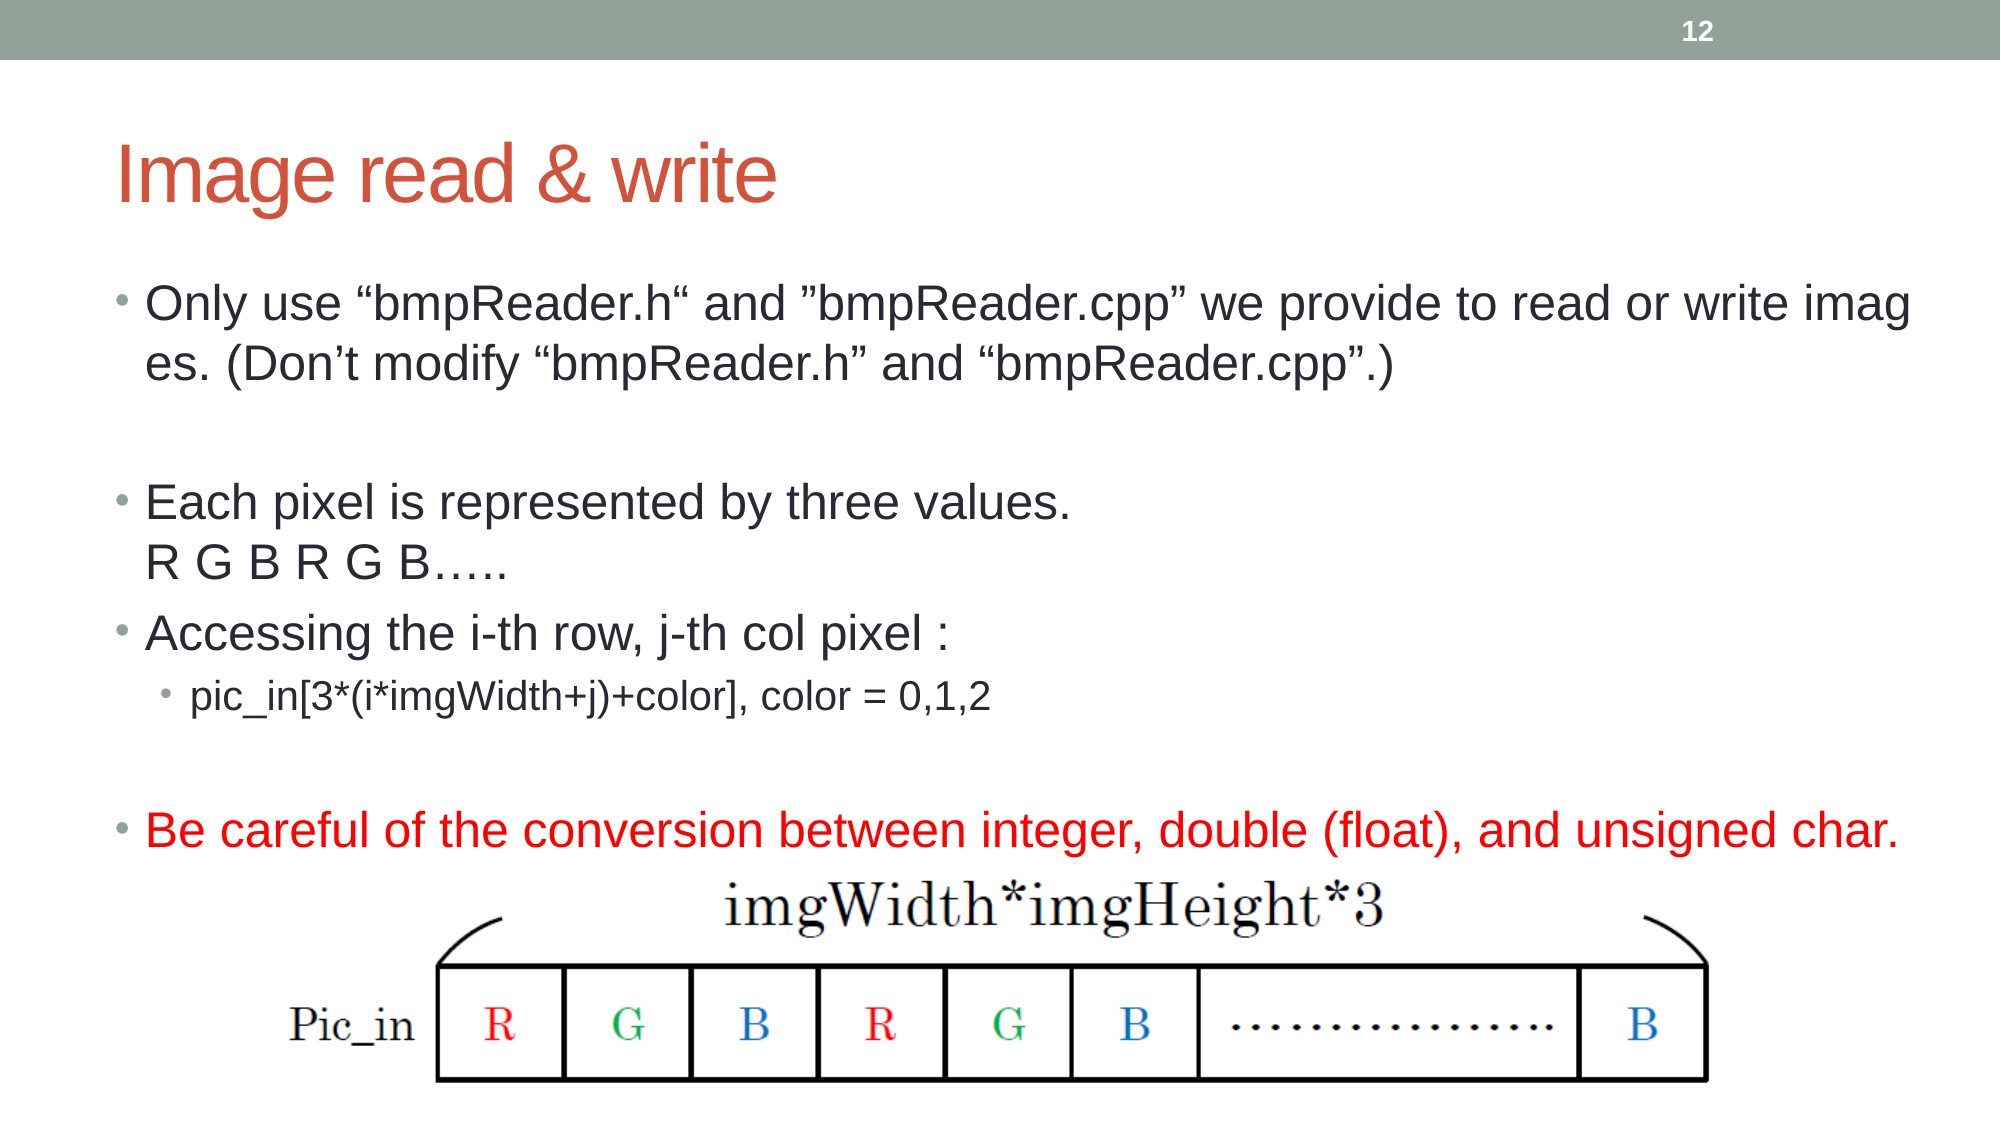

# Image read & write
Only use “bmpReader.h“ and ”bmpReader.cpp” we provide to read or write images. (Don’t modify “bmpReader.h” and “bmpReader.cpp”.)
Each pixel is represented by three values.
R G B R G B…..
Accessing the i-th row, j-th col pixel :
pic_in[3*(i*imgWidth+j)+color], color = 0,1,2
Be careful of the conversion between integer, double (float), and unsigned char.